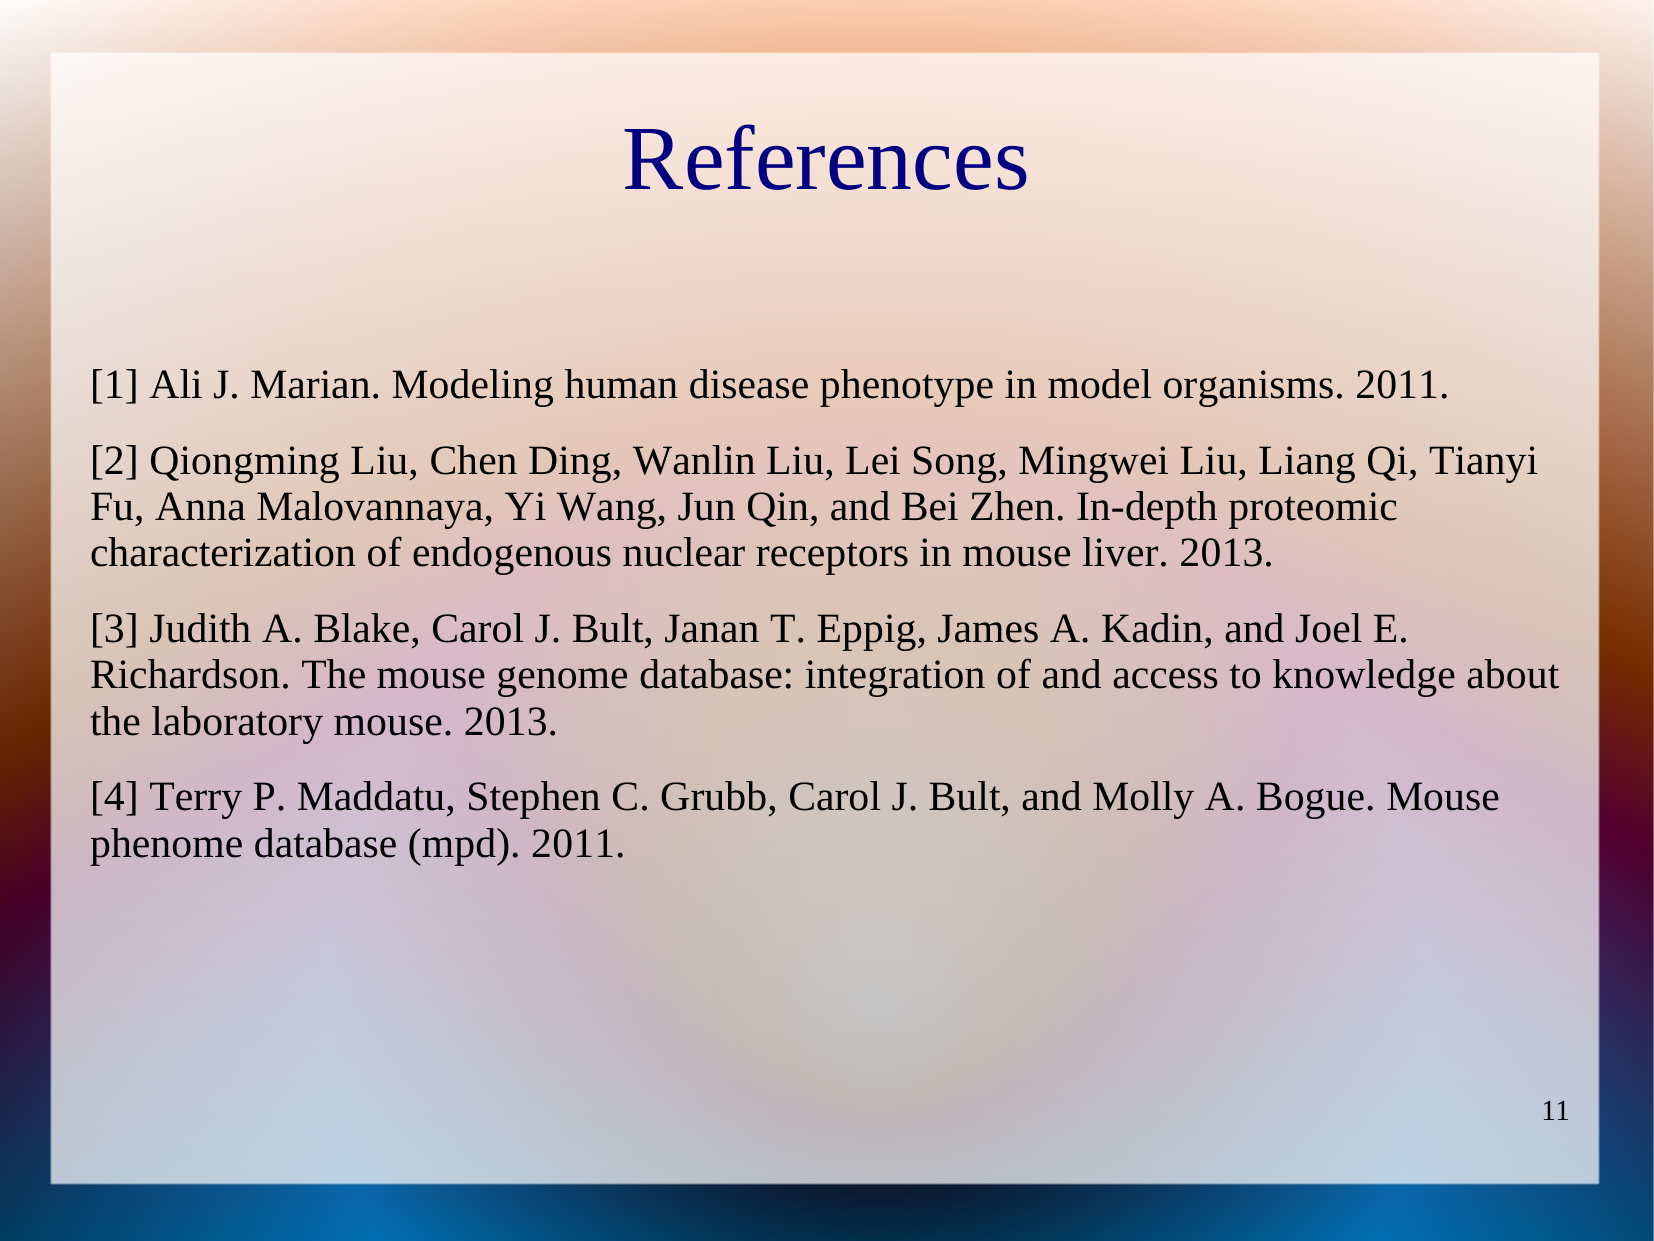

# References
[1] Ali J. Marian. Modeling human disease phenotype in model organisms. 2011.
[2] Qiongming Liu, Chen Ding, Wanlin Liu, Lei Song, Mingwei Liu, Liang Qi, Tianyi Fu, Anna Malovannaya, Yi Wang, Jun Qin, and Bei Zhen. In-depth proteomic characterization of endogenous nuclear receptors in mouse liver. 2013.
[3] Judith A. Blake, Carol J. Bult, Janan T. Eppig, James A. Kadin, and Joel E. Richardson. The mouse genome database: integration of and access to knowledge about the laboratory mouse. 2013.
[4] Terry P. Maddatu, Stephen C. Grubb, Carol J. Bult, and Molly A. Bogue. Mouse phenome database (mpd). 2011.
11